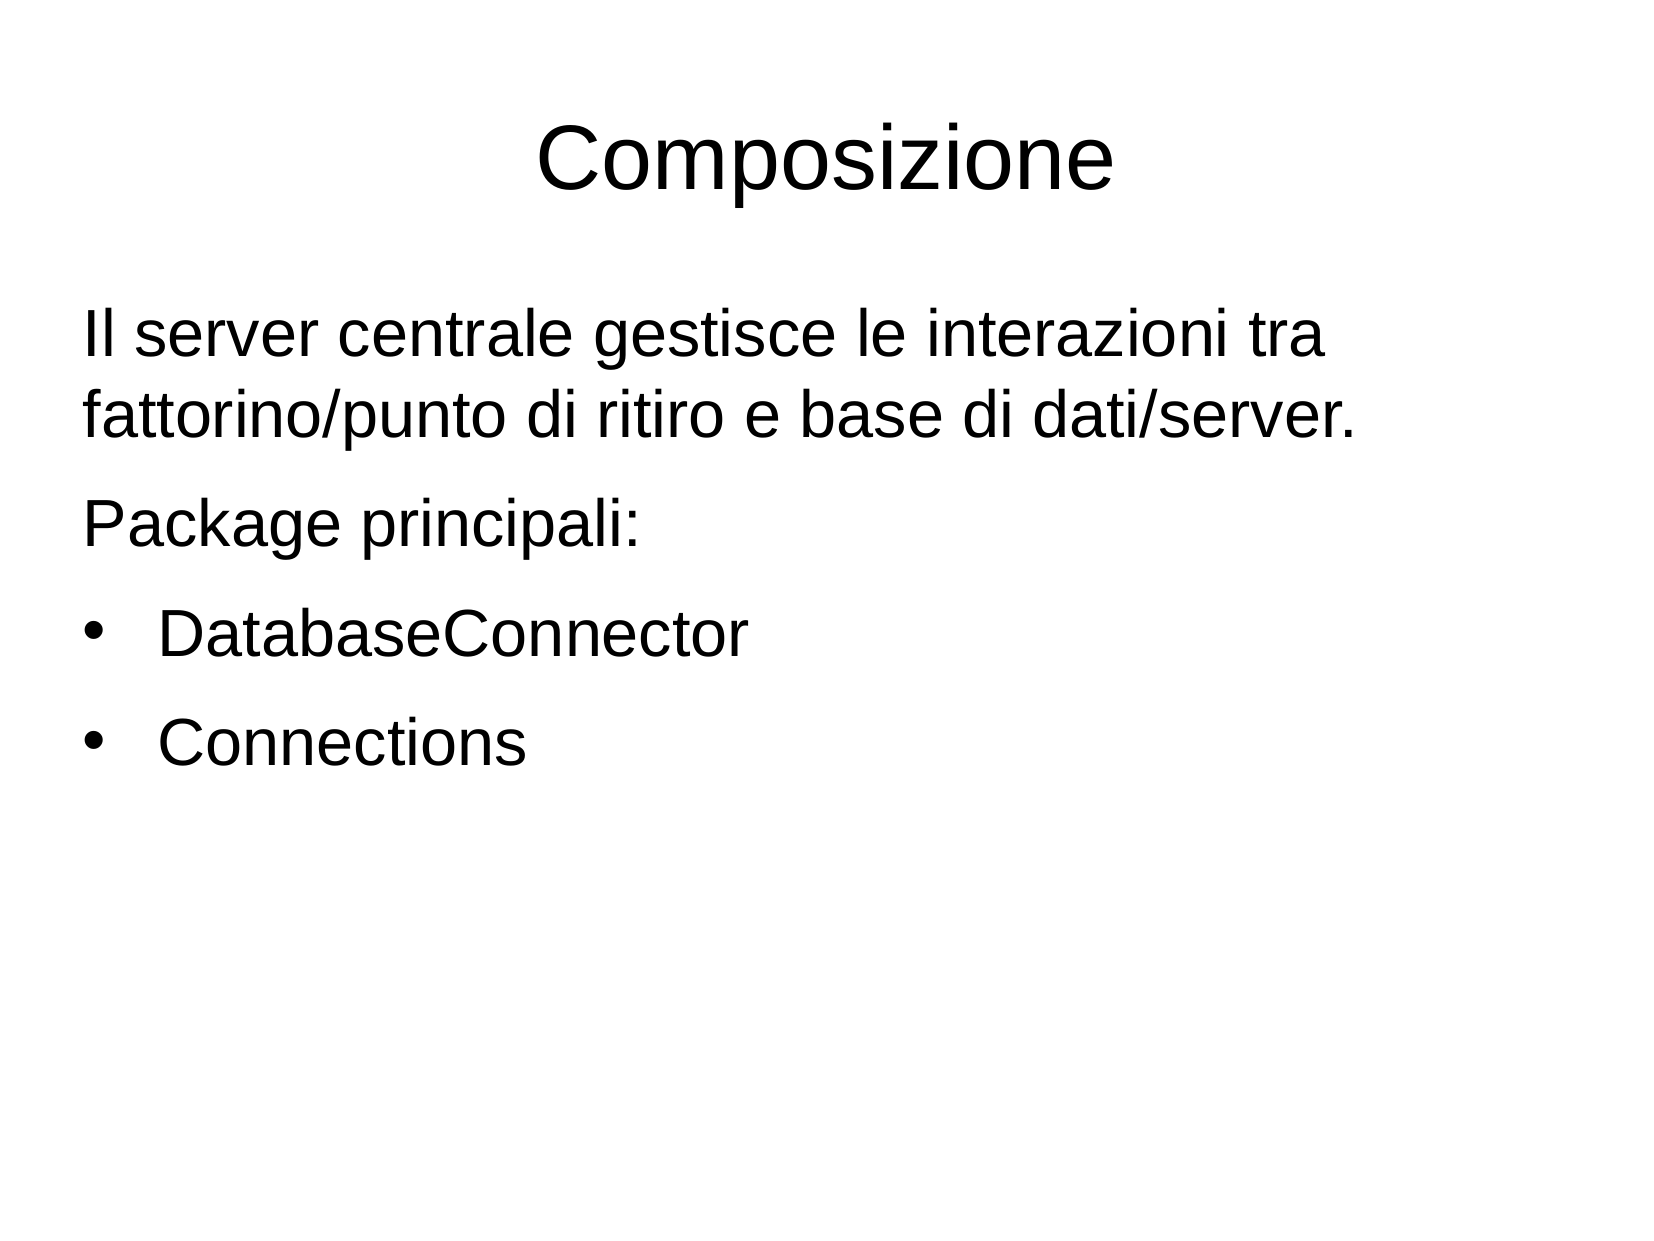

# Composizione
Il server centrale gestisce le interazioni tra fattorino/punto di ritiro e base di dati/server.
Package principali:
DatabaseConnector
Connections